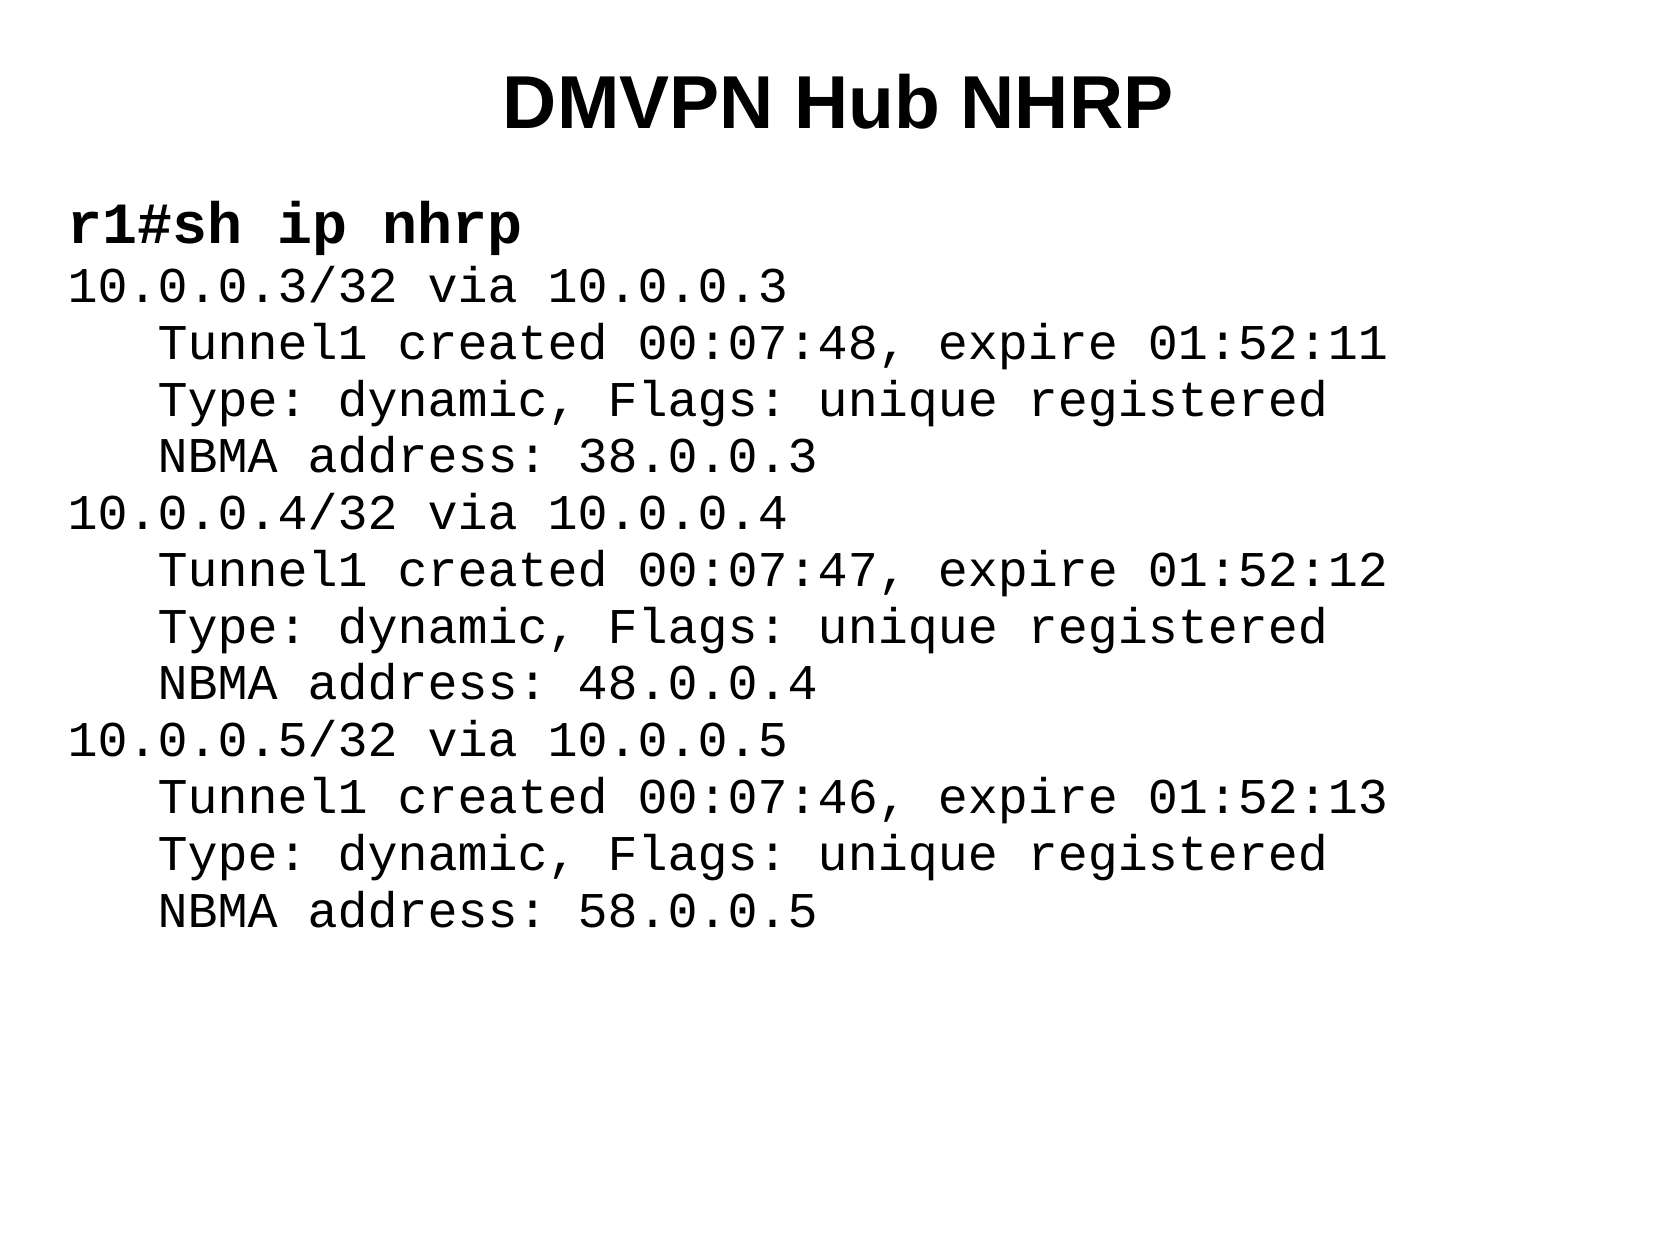

DMVPN Hub NHRP
# r1#sh ip nhrp
10.0.0.3/32 via 10.0.0.3
 Tunnel1 created 00:07:48, expire 01:52:11
 Type: dynamic, Flags: unique registered
 NBMA address: 38.0.0.3
10.0.0.4/32 via 10.0.0.4
 Tunnel1 created 00:07:47, expire 01:52:12
 Type: dynamic, Flags: unique registered
 NBMA address: 48.0.0.4
10.0.0.5/32 via 10.0.0.5
 Tunnel1 created 00:07:46, expire 01:52:13
 Type: dynamic, Flags: unique registered
 NBMA address: 58.0.0.5